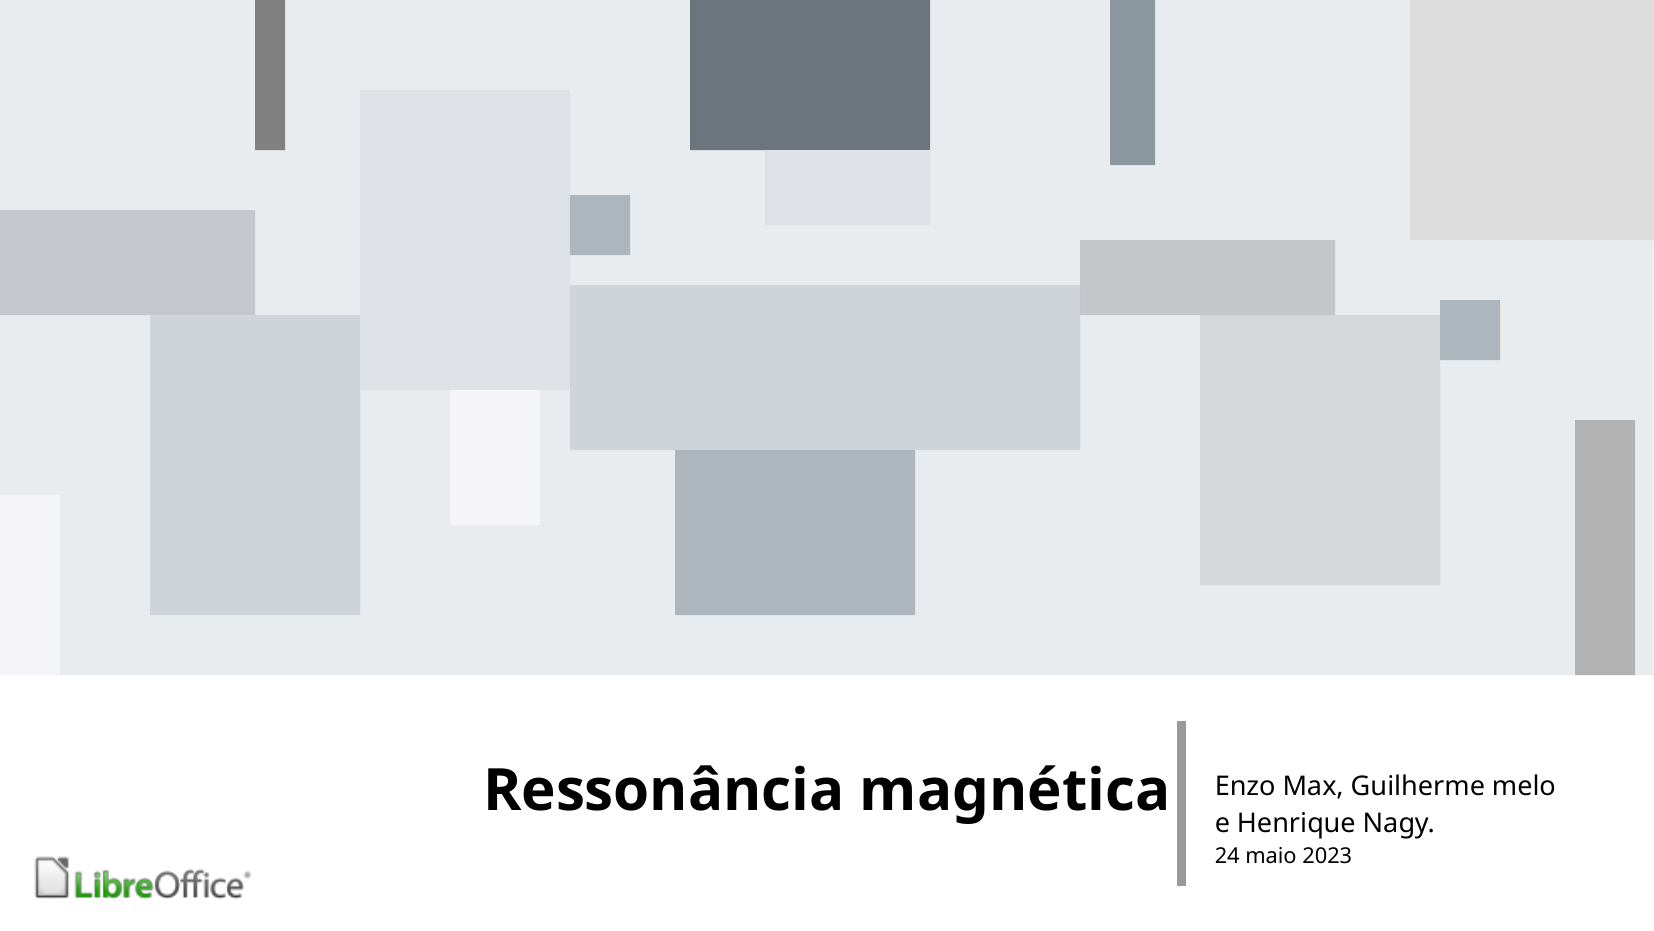

Ressonância magnética
Enzo Max, Guilherme melo e Henrique Nagy.
24 maio 2023